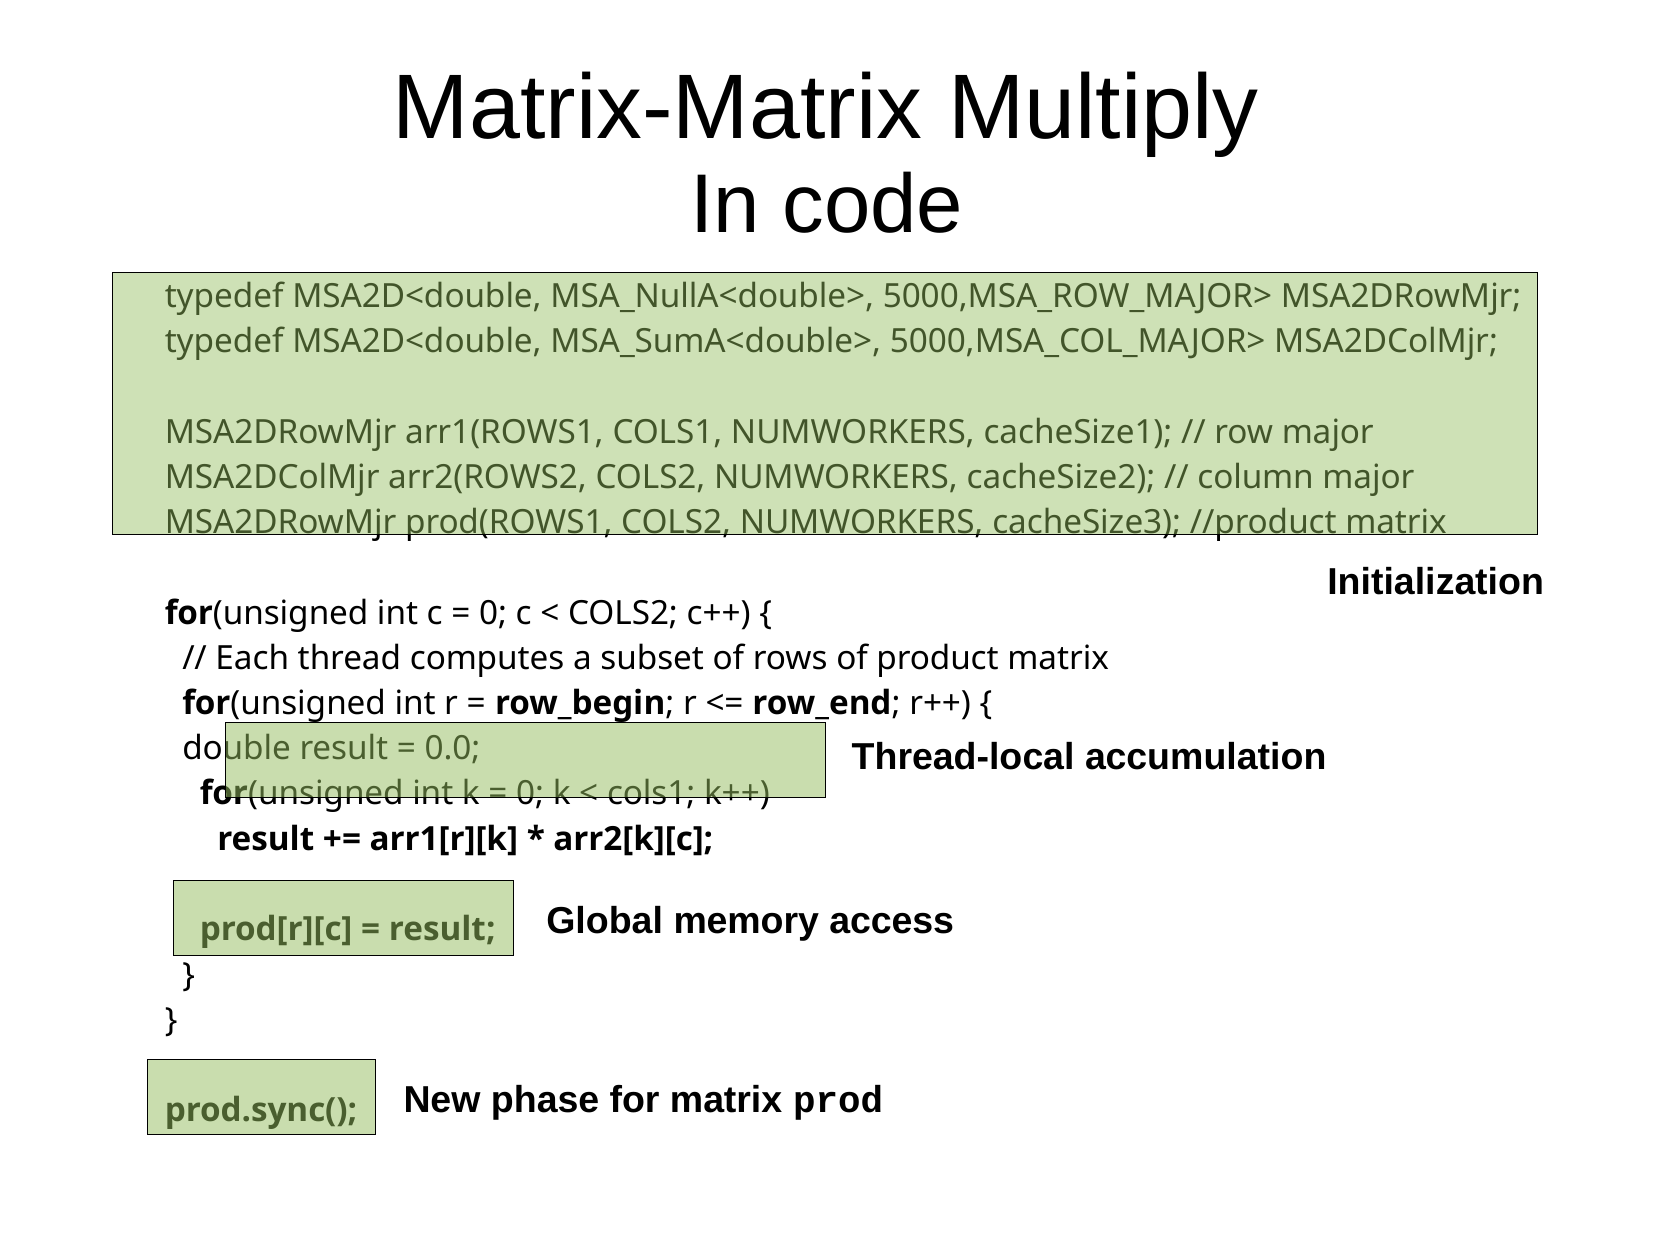

# Matrix-Matrix Multiply In code
typedef MSA2D<double, MSA_NullA<double>, 5000,MSA_ROW_MAJOR> MSA2DRowMjr;
typedef MSA2D<double, MSA_SumA<double>, 5000,MSA_COL_MAJOR> MSA2DColMjr;
MSA2DRowMjr arr1(ROWS1, COLS1, NUMWORKERS, cacheSize1); // row major
MSA2DColMjr arr2(ROWS2, COLS2, NUMWORKERS, cacheSize2); // column major
MSA2DRowMjr prod(ROWS1, COLS2, NUMWORKERS, cacheSize3); //product matrix
for(unsigned int c = 0; c < COLS2; c++) {
 // Each thread computes a subset of rows of product matrix
 for(unsigned int r = row_begin; r <= row_end; r++) {
 double result = 0.0;
 for(unsigned int k = 0; k < cols1; k++)
 result += arr1[r][k] * arr2[k][c];
 prod[r][c] = result;
 }
}
prod.sync();
Initialization
Thread-local accumulation
Global memory access
New phase for matrix prod